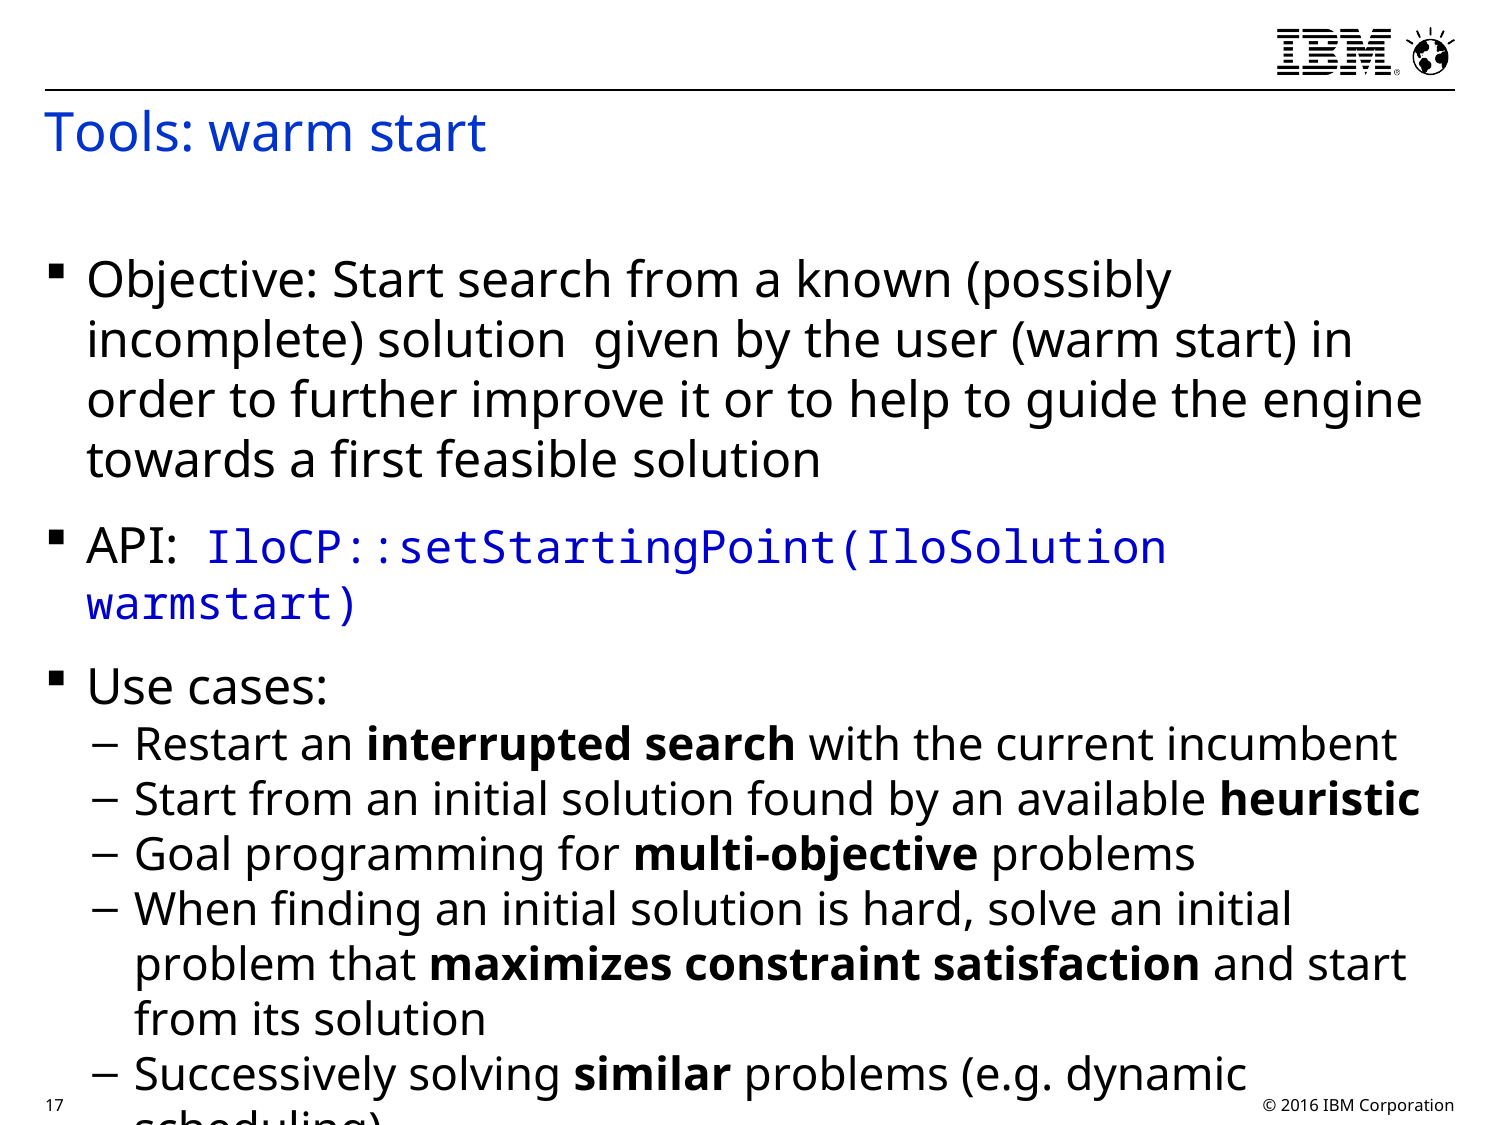

# Tools: warm start
Objective: Start search from a known (possibly incomplete) solution given by the user (warm start) in order to further improve it or to help to guide the engine towards a first feasible solution
API: IloCP::setStartingPoint(IloSolution warmstart)
Use cases:
Restart an interrupted search with the current incumbent
Start from an initial solution found by an available heuristic
Goal programming for multi-objective problems
When finding an initial solution is hard, solve an initial problem that maximizes constraint satisfaction and start from its solution
Successively solving similar problems (e.g. dynamic scheduling)
Hierarchical problem solving (e.g. planning → scheduling)
17